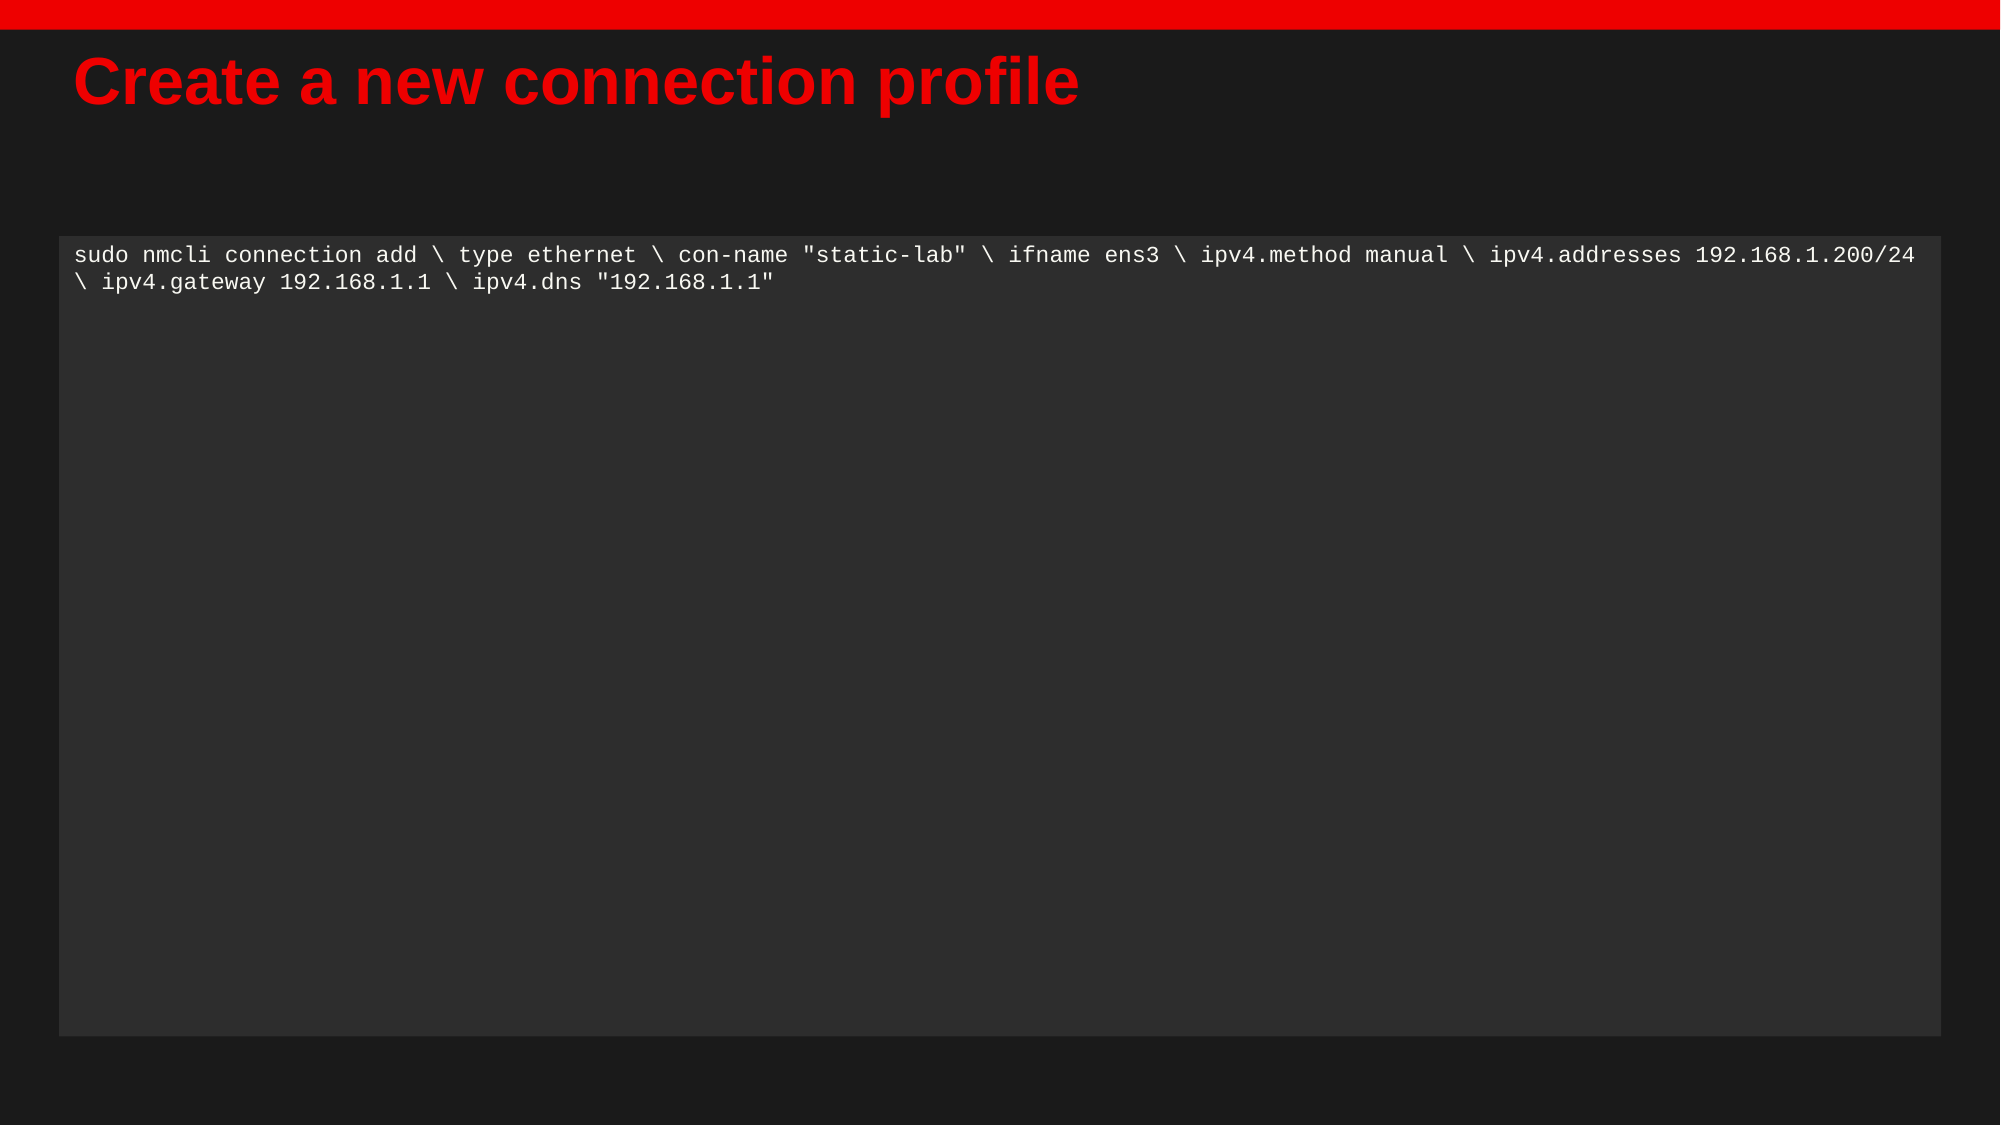

Create a new connection profile
sudo nmcli connection add \ type ethernet \ con-name "static-lab" \ ifname ens3 \ ipv4.method manual \ ipv4.addresses 192.168.1.200/24 \ ipv4.gateway 192.168.1.1 \ ipv4.dns "192.168.1.1"